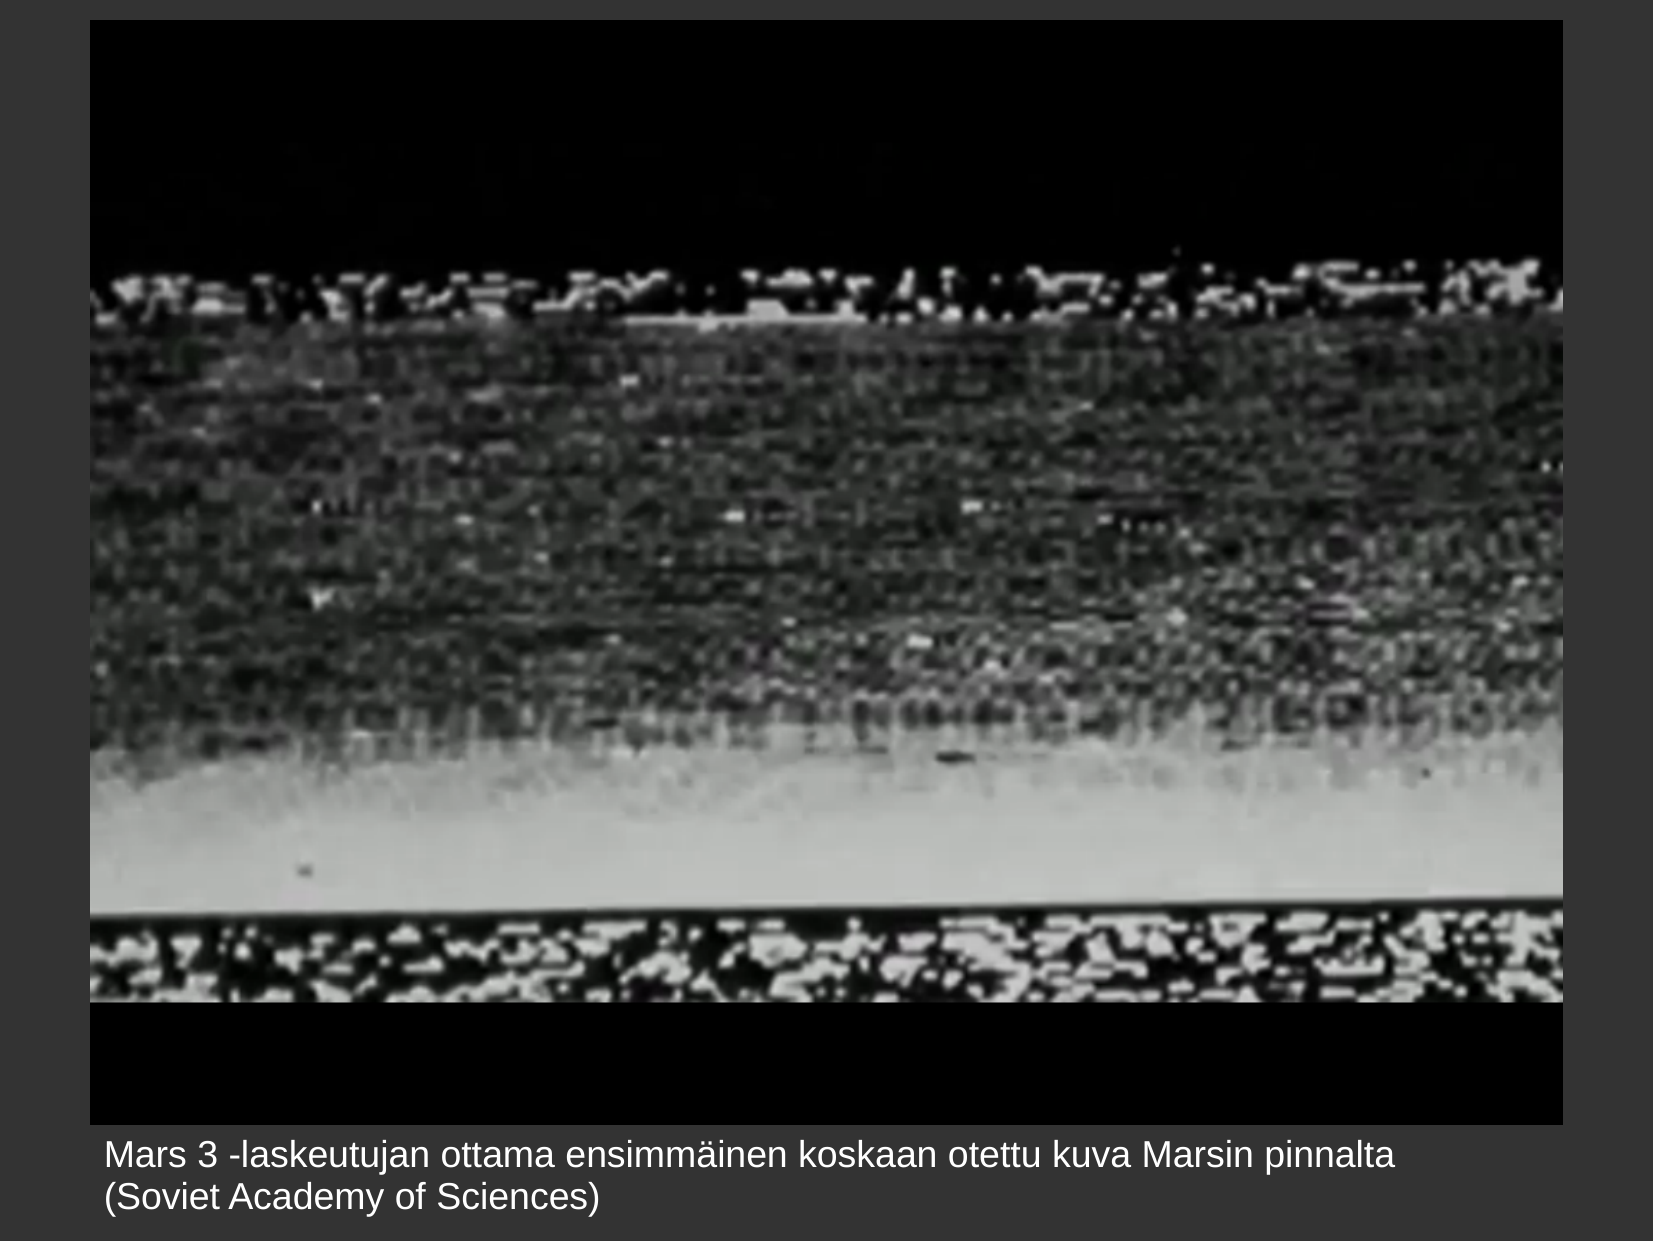

#
Mars 3 -laskeutujan ottama ensimmäinen koskaan otettu kuva Marsin pinnalta
(Soviet Academy of Sciences)